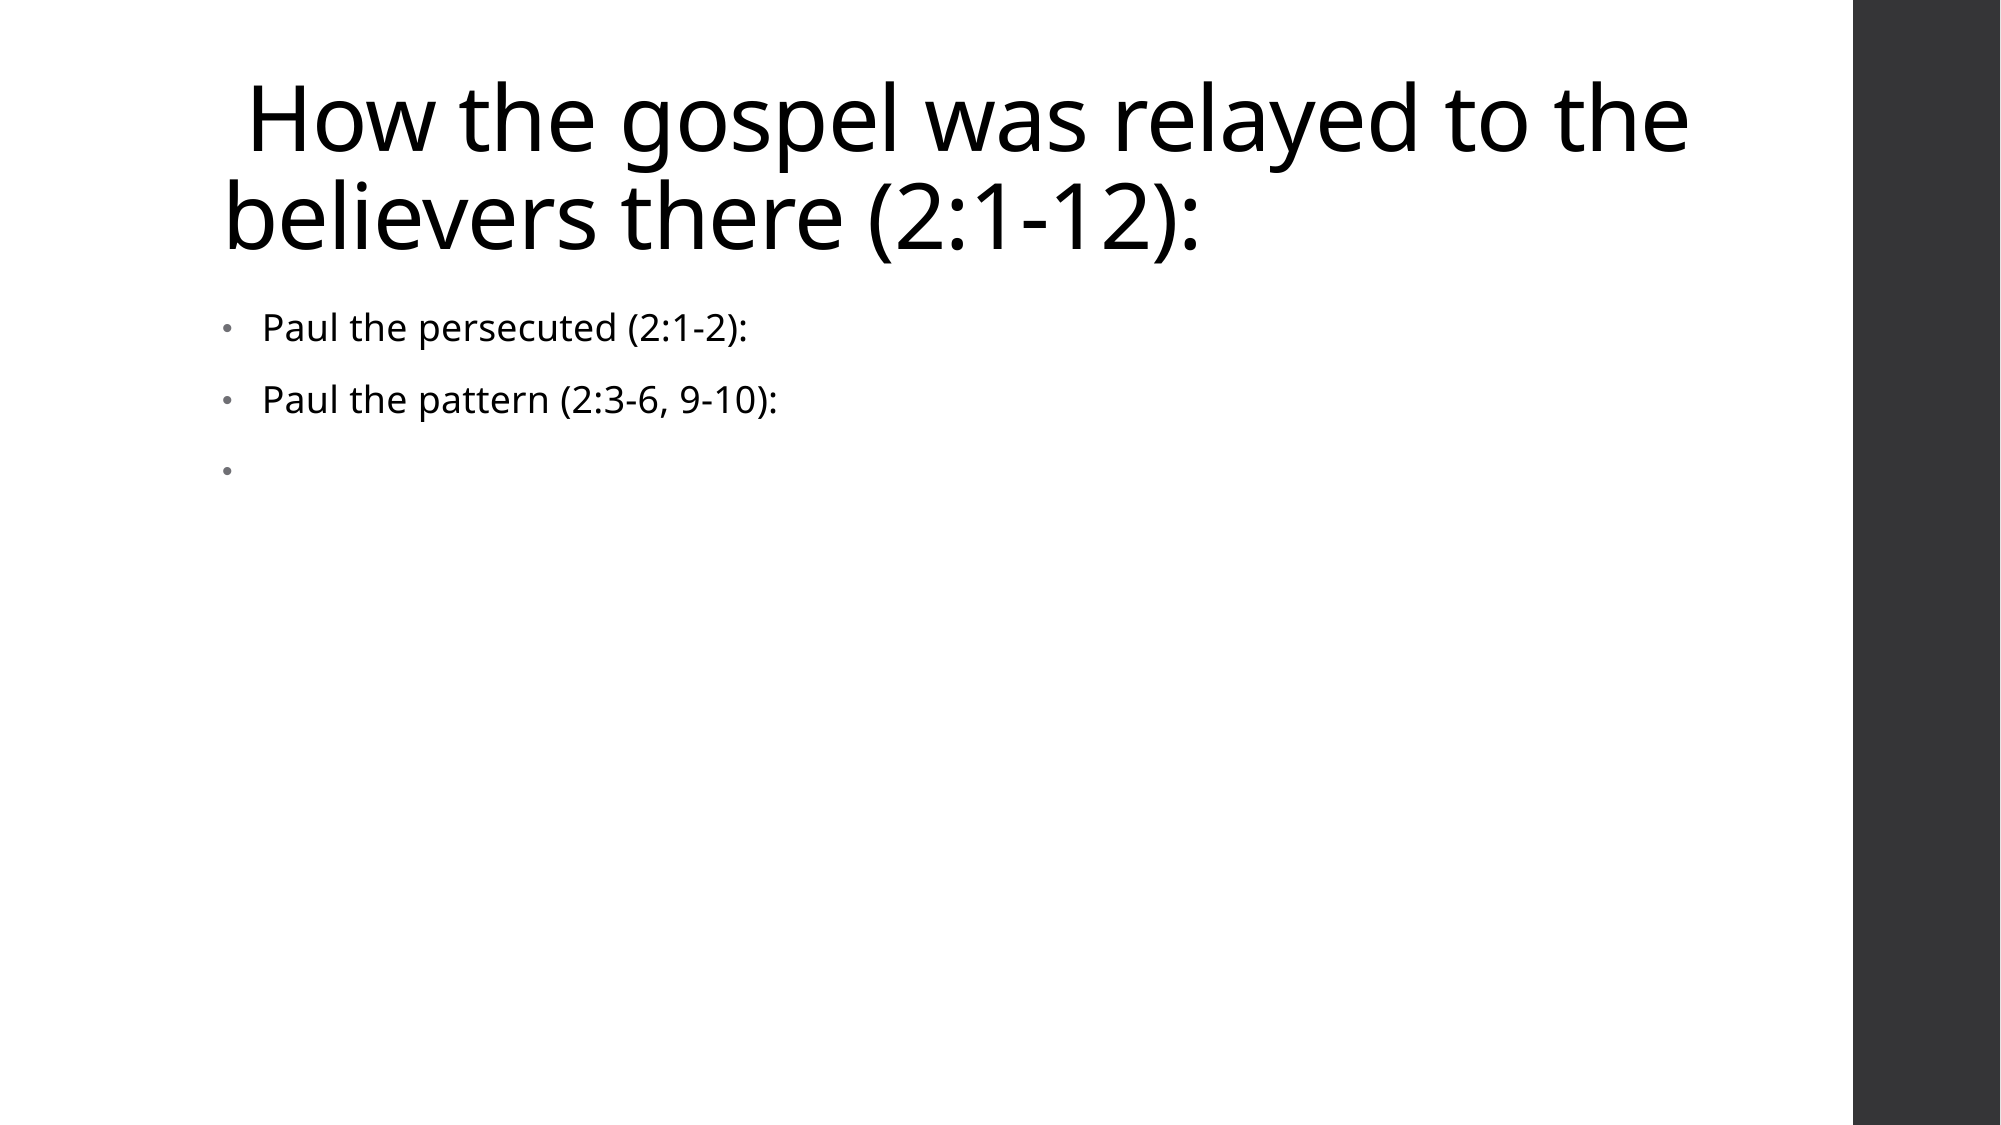

# How the gospel was relayed to the believers there (2:1-12):
 Paul the persecuted (2:1-2):
 Paul the pattern (2:3-6, 9-10):